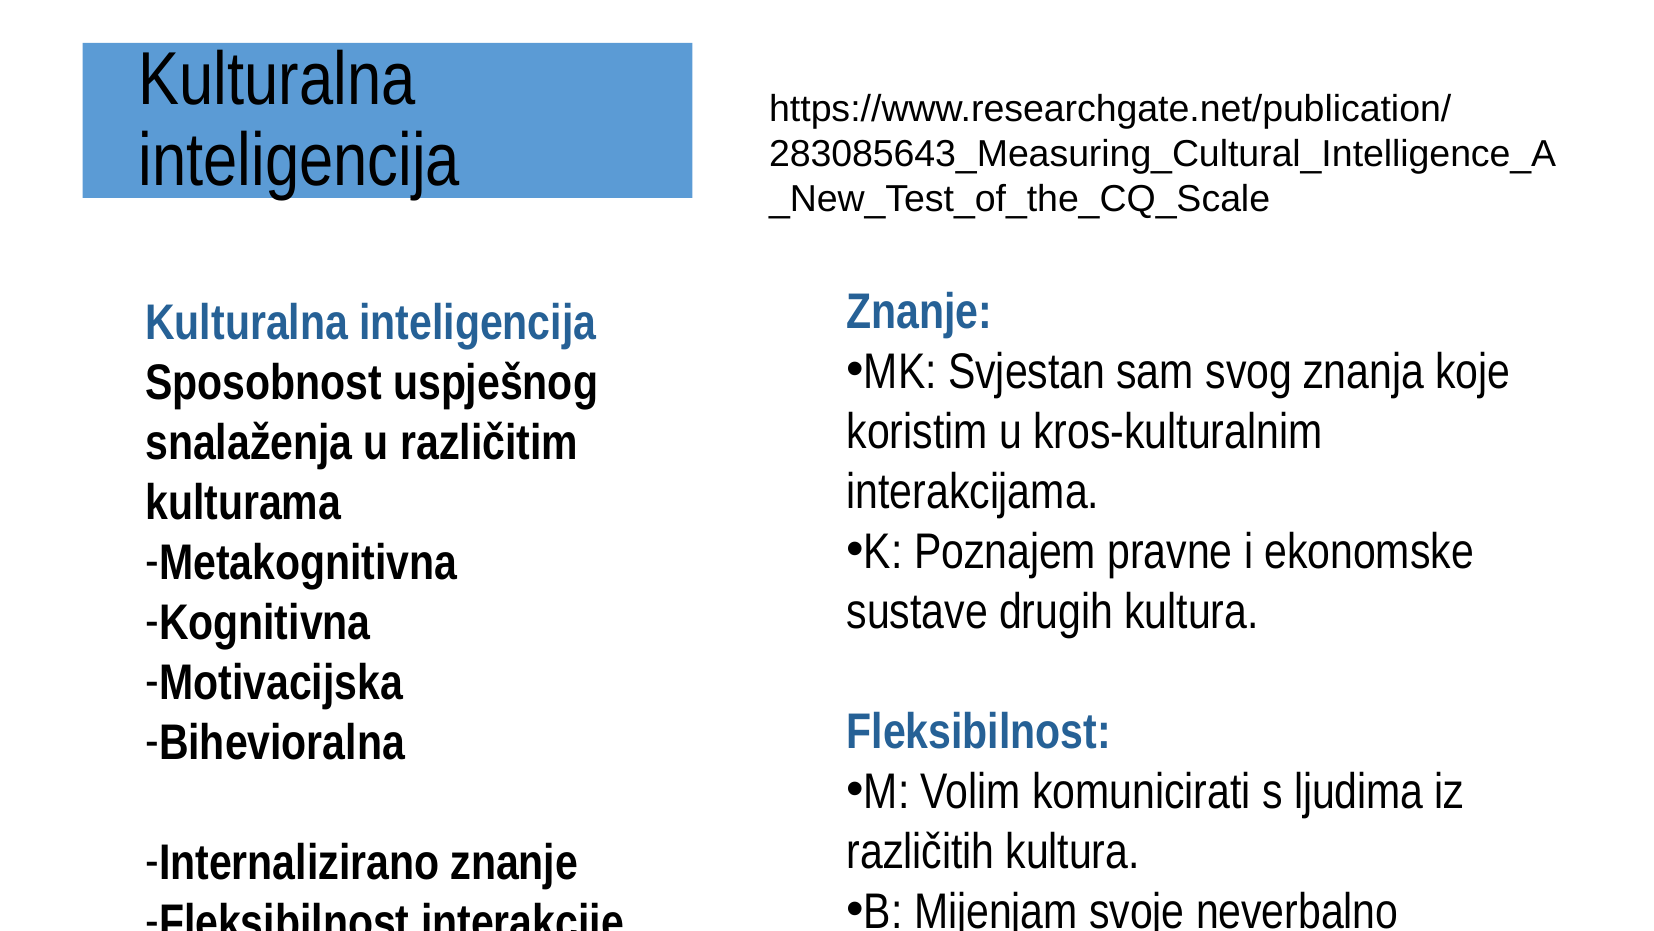

Kulturalna inteligencija
https://www.researchgate.net/publication/283085643_Measuring_Cultural_Intelligence_A_New_Test_of_the_CQ_Scale
Znanje:
MK: Svjestan sam svog znanja koje koristim u kros-kulturalnim interakcijama.
K: Poznajem pravne i ekonomske sustave drugih kultura.
Fleksibilnost:
M: Volim komunicirati s ljudima iz različitih kultura.
B: Mijenjam svoje neverbalno ponašanje kako bih prilagodio komunikaciju u kros-kulturalnim interakcijama.
Kulturalna inteligencija
Sposobnost uspješnog snalaženja u različitim kulturama
Metakognitivna
Kognitivna
Motivacijska
Bihevioralna
Internalizirano znanje
Fleksibilnost interakcije